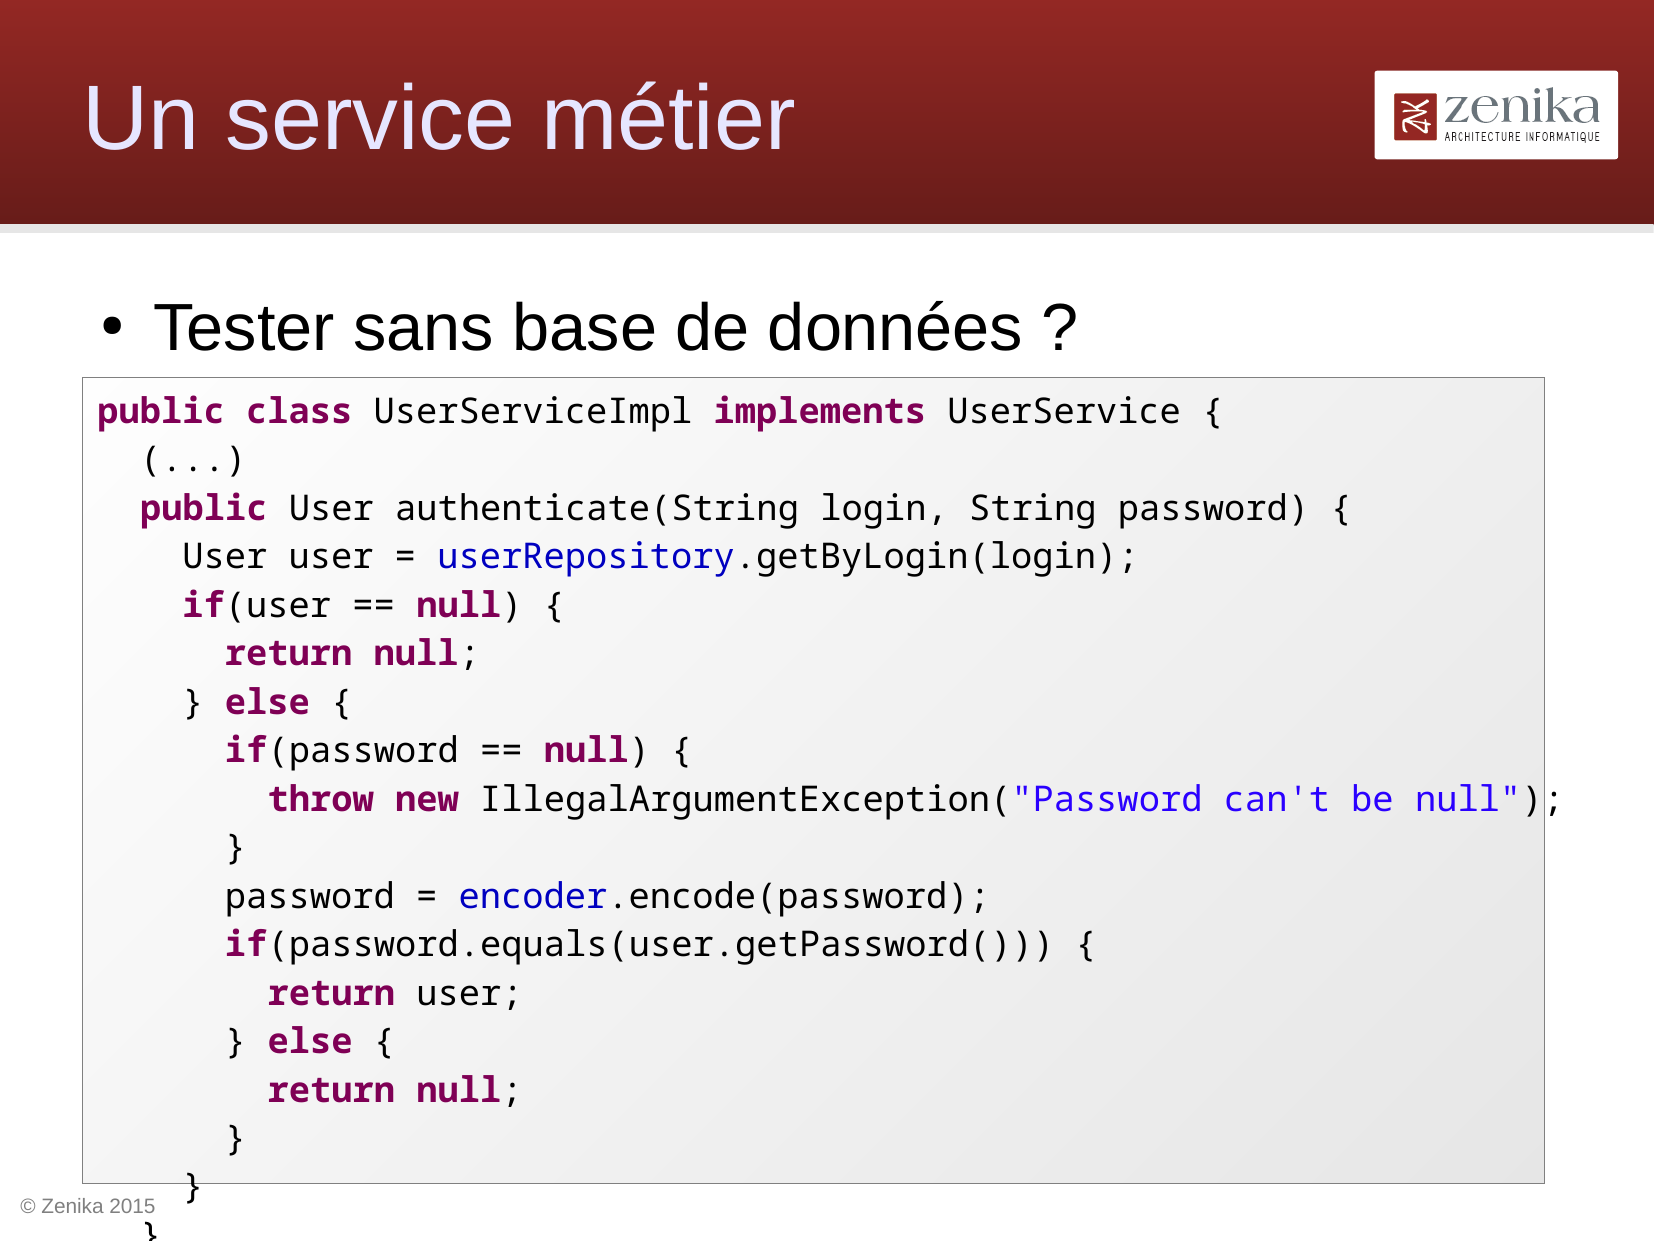

# Un service métier
Tester sans base de données ?
public class UserServiceImpl implements UserService {
 (...)
 public User authenticate(String login, String password) {
 User user = userRepository.getByLogin(login);
 if(user == null) {
 return null;
 } else {
 if(password == null) {
 throw new IllegalArgumentException("Password can't be null");
 }
 password = encoder.encode(password);
 if(password.equals(user.getPassword())) {
 return user;
 } else {
 return null;
 }
 }
 }
}